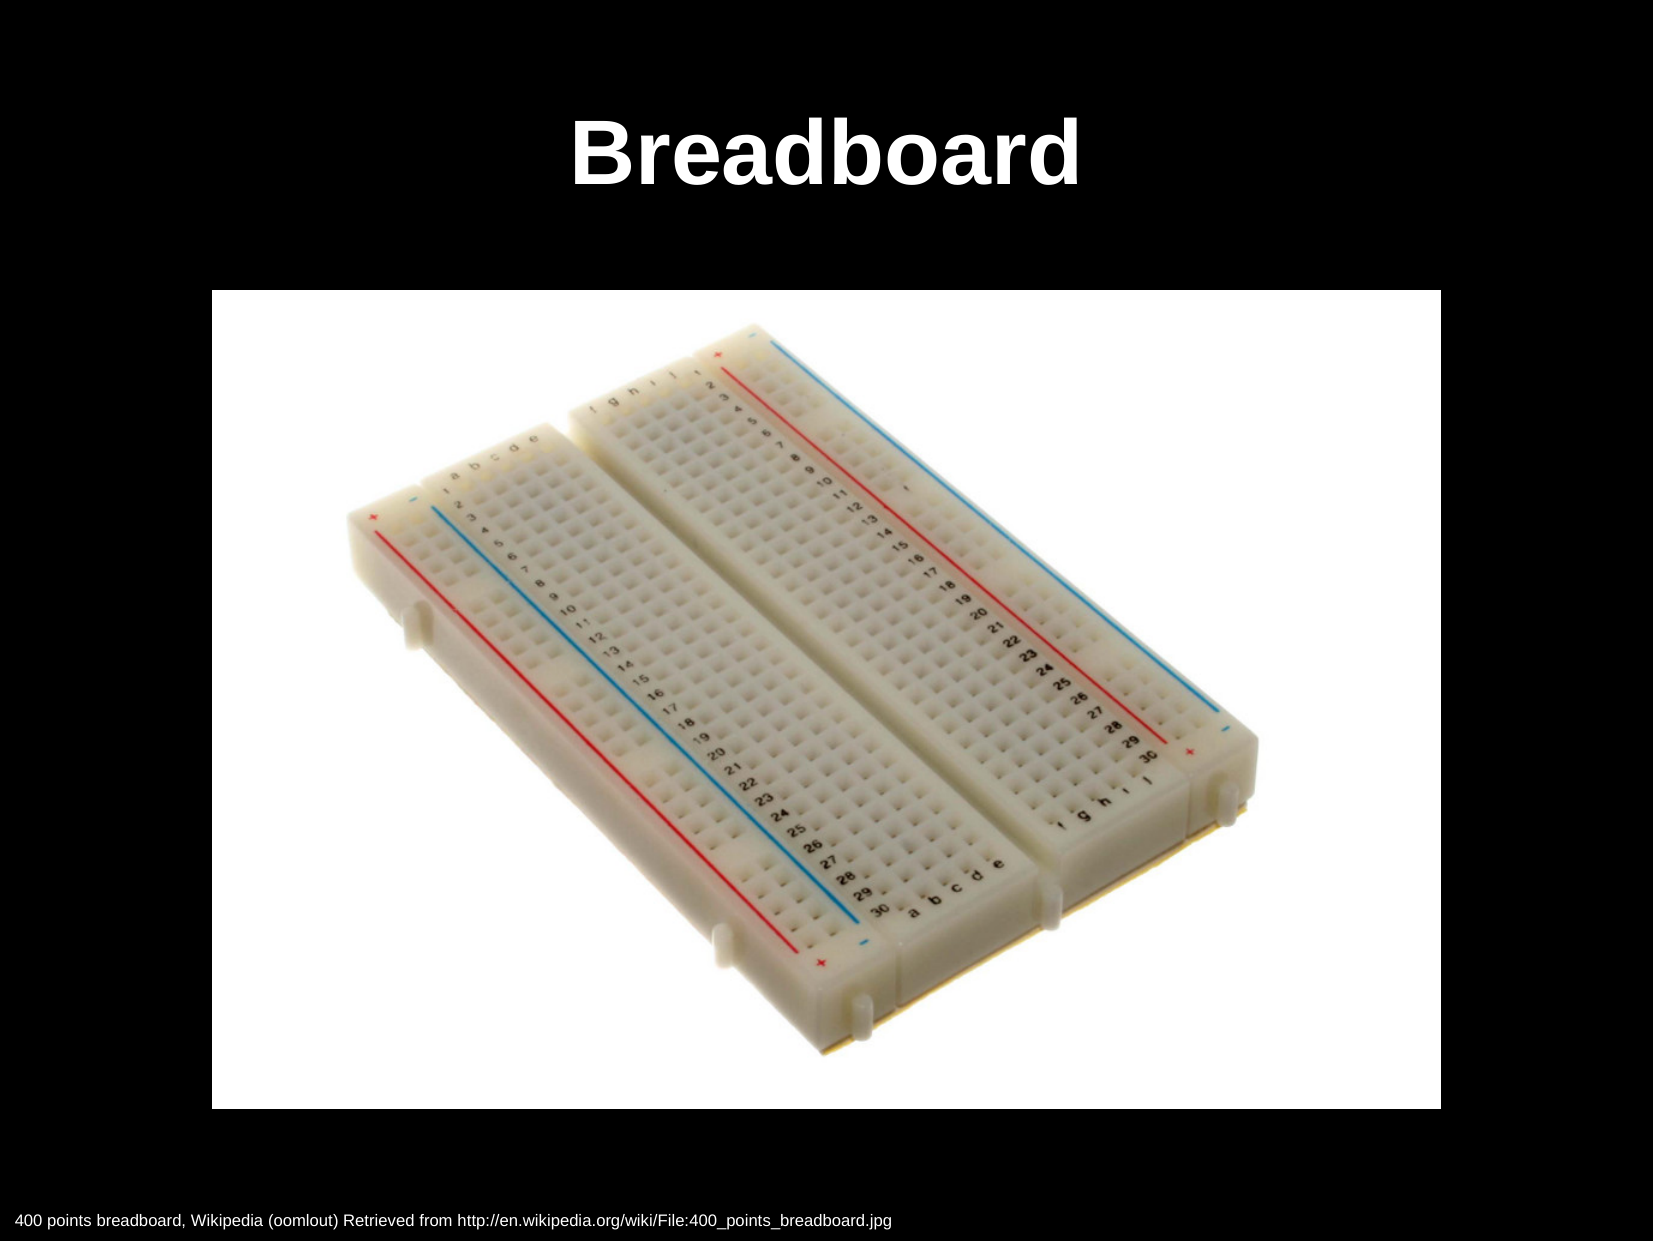

# Breadboard
400 points breadboard, Wikipedia (oomlout) Retrieved from http://en.wikipedia.org/wiki/File:400_points_breadboard.jpg